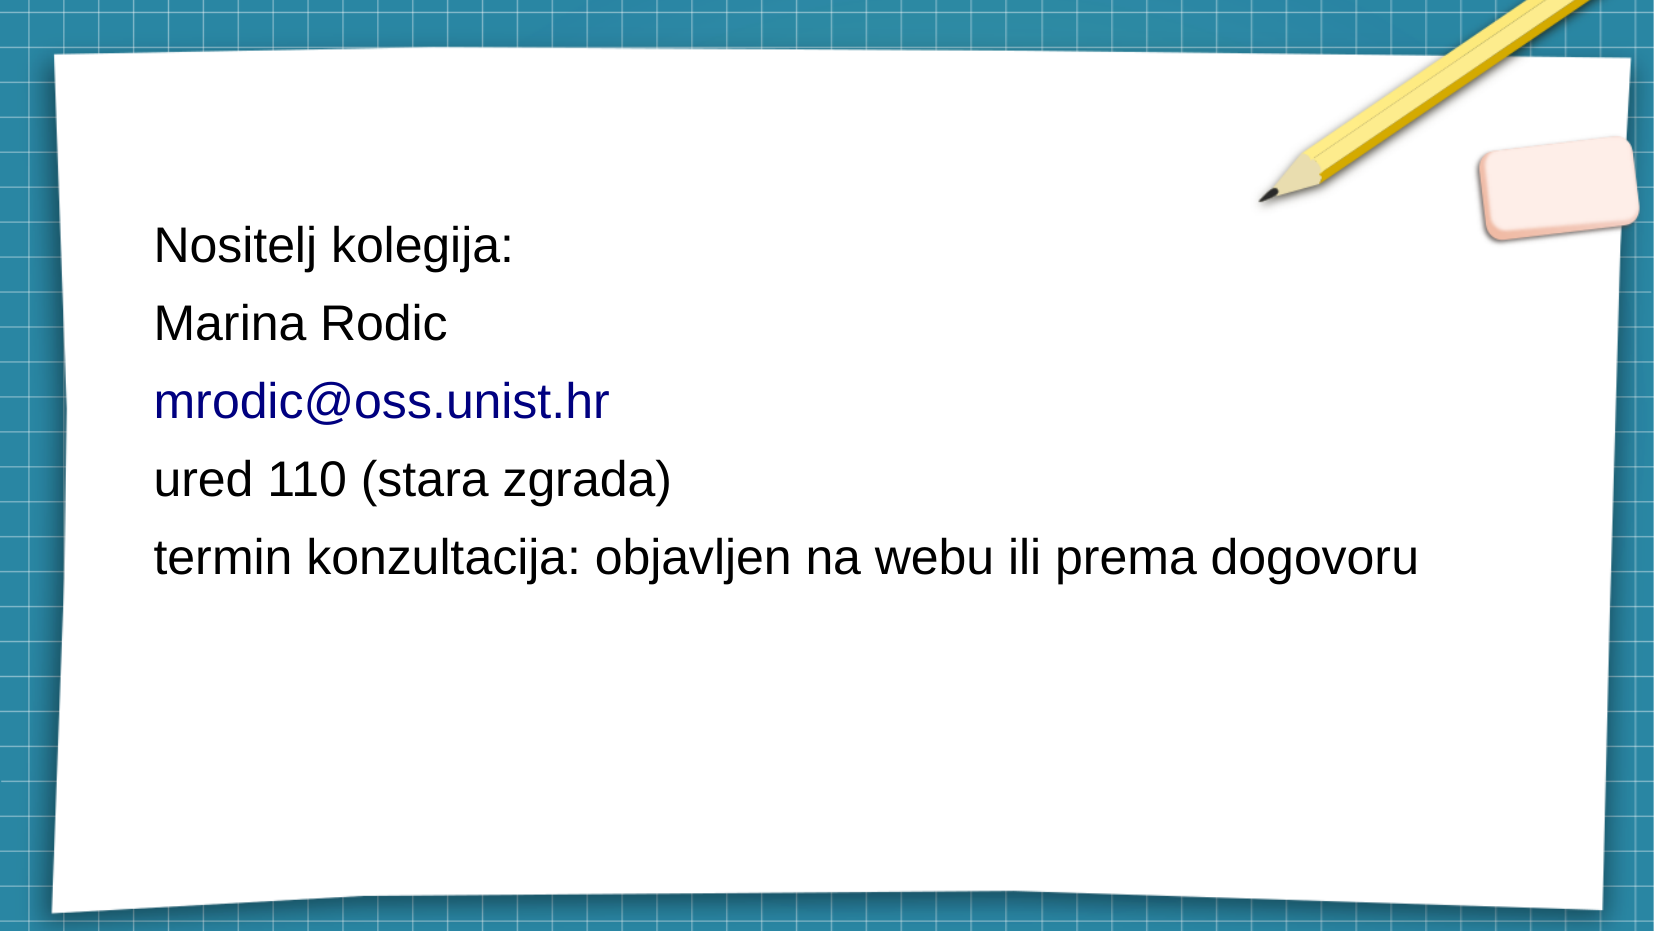

#
Nositelj kolegija:
Marina Rodic
mrodic@oss.unist.hr
ured 110 (stara zgrada)
termin konzultacija: objavljen na webu ili prema dogovoru